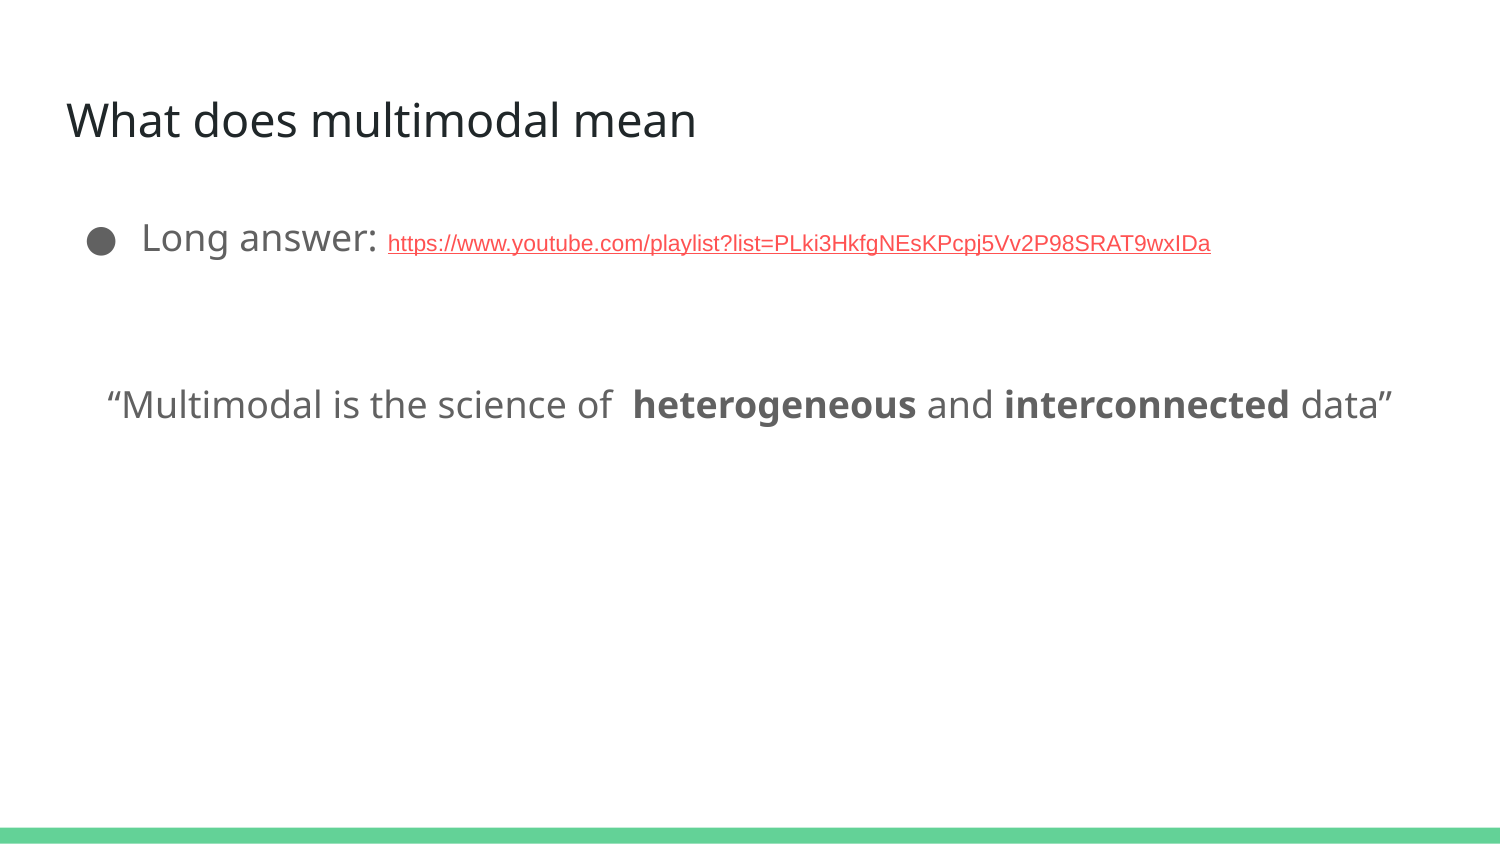

# What does multimodal mean
Long answer: https://www.youtube.com/playlist?list=PLki3HkfgNEsKPcpj5Vv2P98SRAT9wxIDa
“Multimodal is the science of heterogeneous and interconnected data”